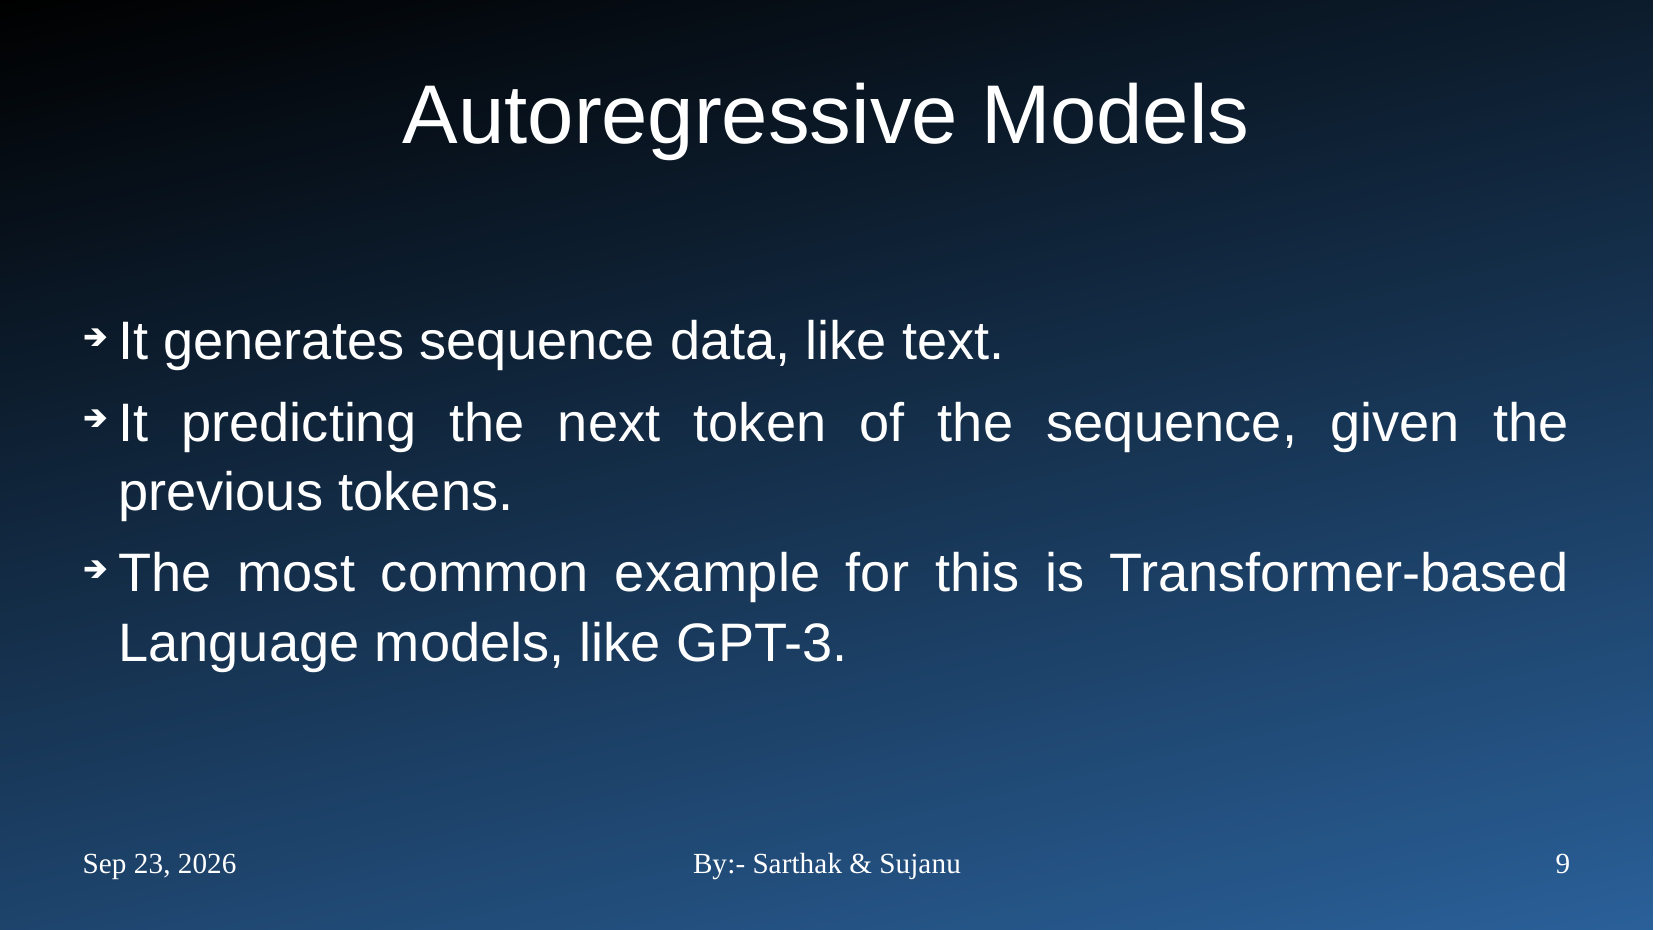

# Autoregressive Models
It generates sequence data, like text.
It predicting the next token of the sequence, given the previous tokens.
The most common example for this is Transformer-based Language models, like GPT-3.
By:- Sarthak & Sujanu
9